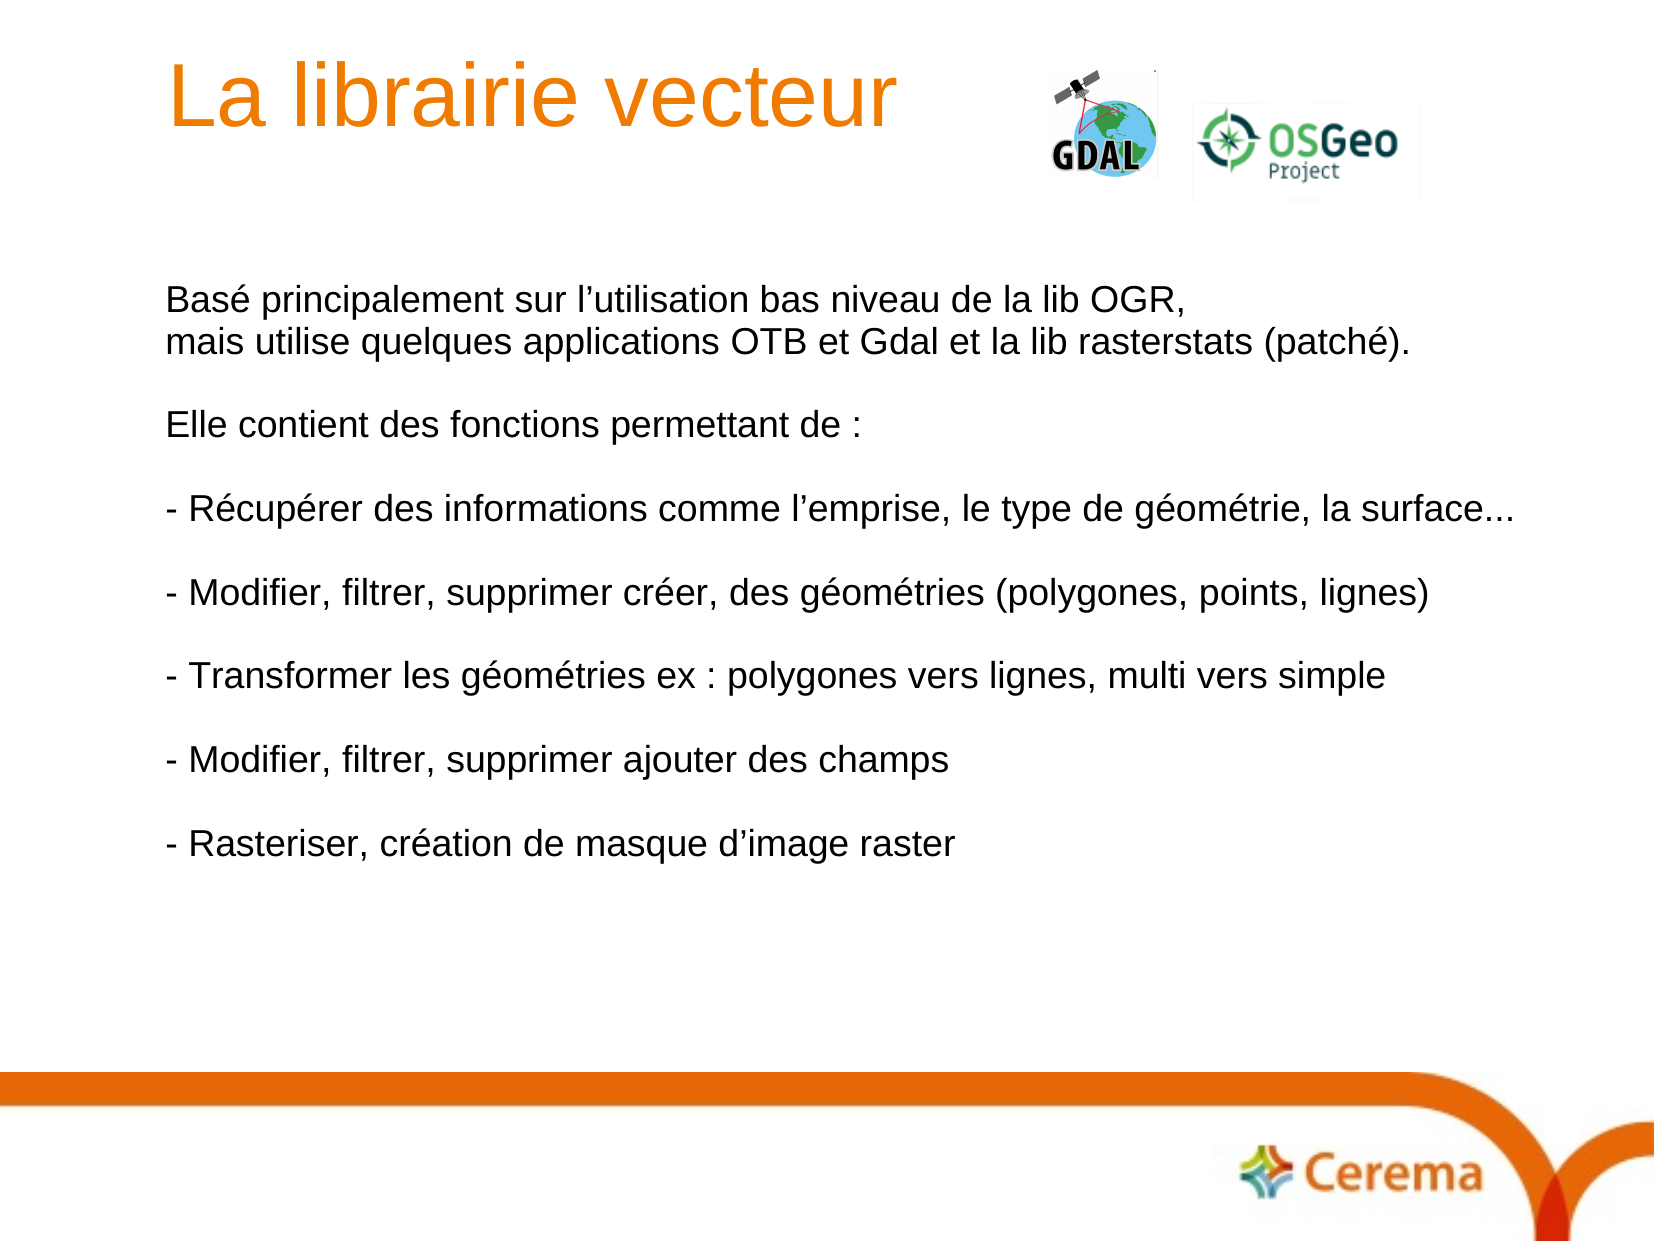

La librairie vecteur
Basé principalement sur l’utilisation bas niveau de la lib OGR,
mais utilise quelques applications OTB et Gdal et la lib rasterstats (patché).
Elle contient des fonctions permettant de :
- Récupérer des informations comme l’emprise, le type de géométrie, la surface...
- Modifier, filtrer, supprimer créer, des géométries (polygones, points, lignes)
- Transformer les géométries ex : polygones vers lignes, multi vers simple
- Modifier, filtrer, supprimer ajouter des champs
- Rasteriser, création de masque d’image raster